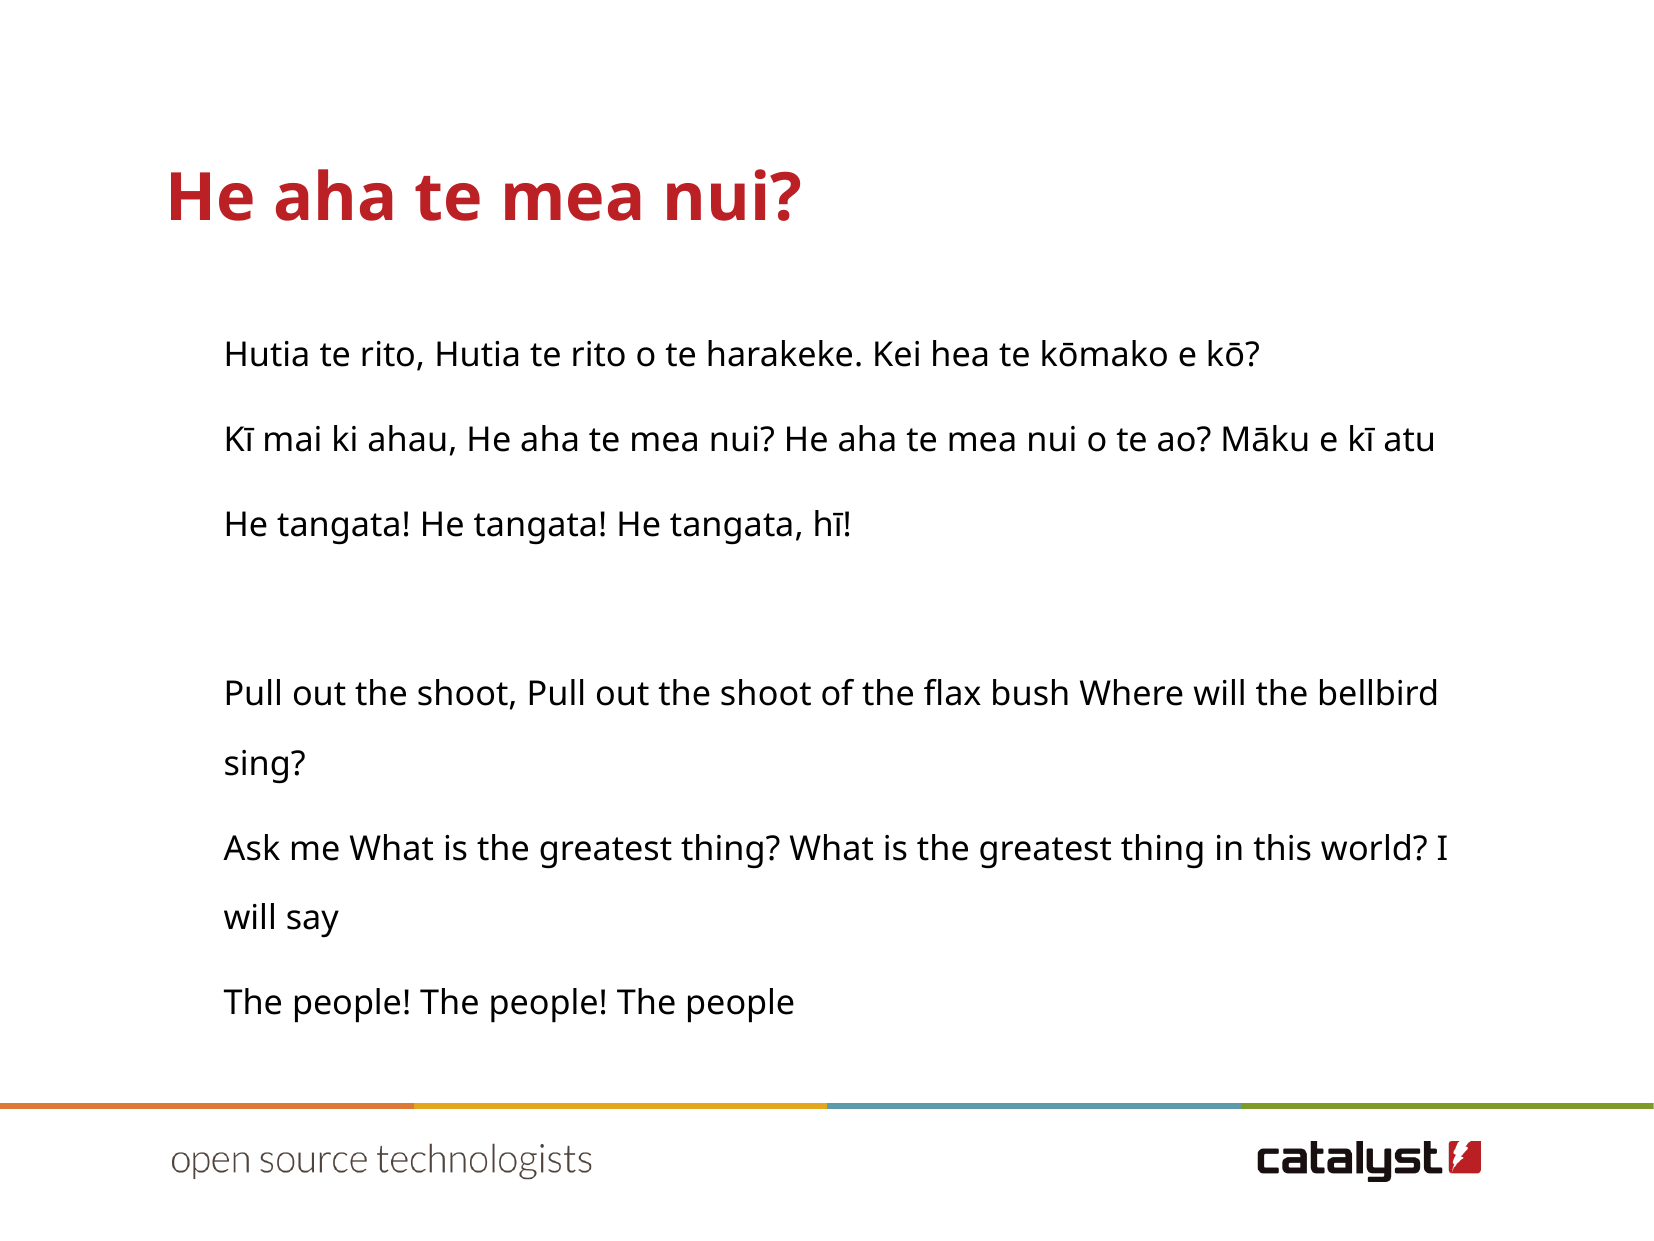

# He aha te mea nui?
Hutia te rito, Hutia te rito o te harakeke. Kei hea te kōmako e kō?
Kī mai ki ahau, He aha te mea nui? He aha te mea nui o te ao? Māku e kī atu
He tangata! He tangata! He tangata, hī!
Pull out the shoot, Pull out the shoot of the flax bush Where will the bellbird sing?
Ask me What is the greatest thing? What is the greatest thing in this world? I will say
The people! The people! The people